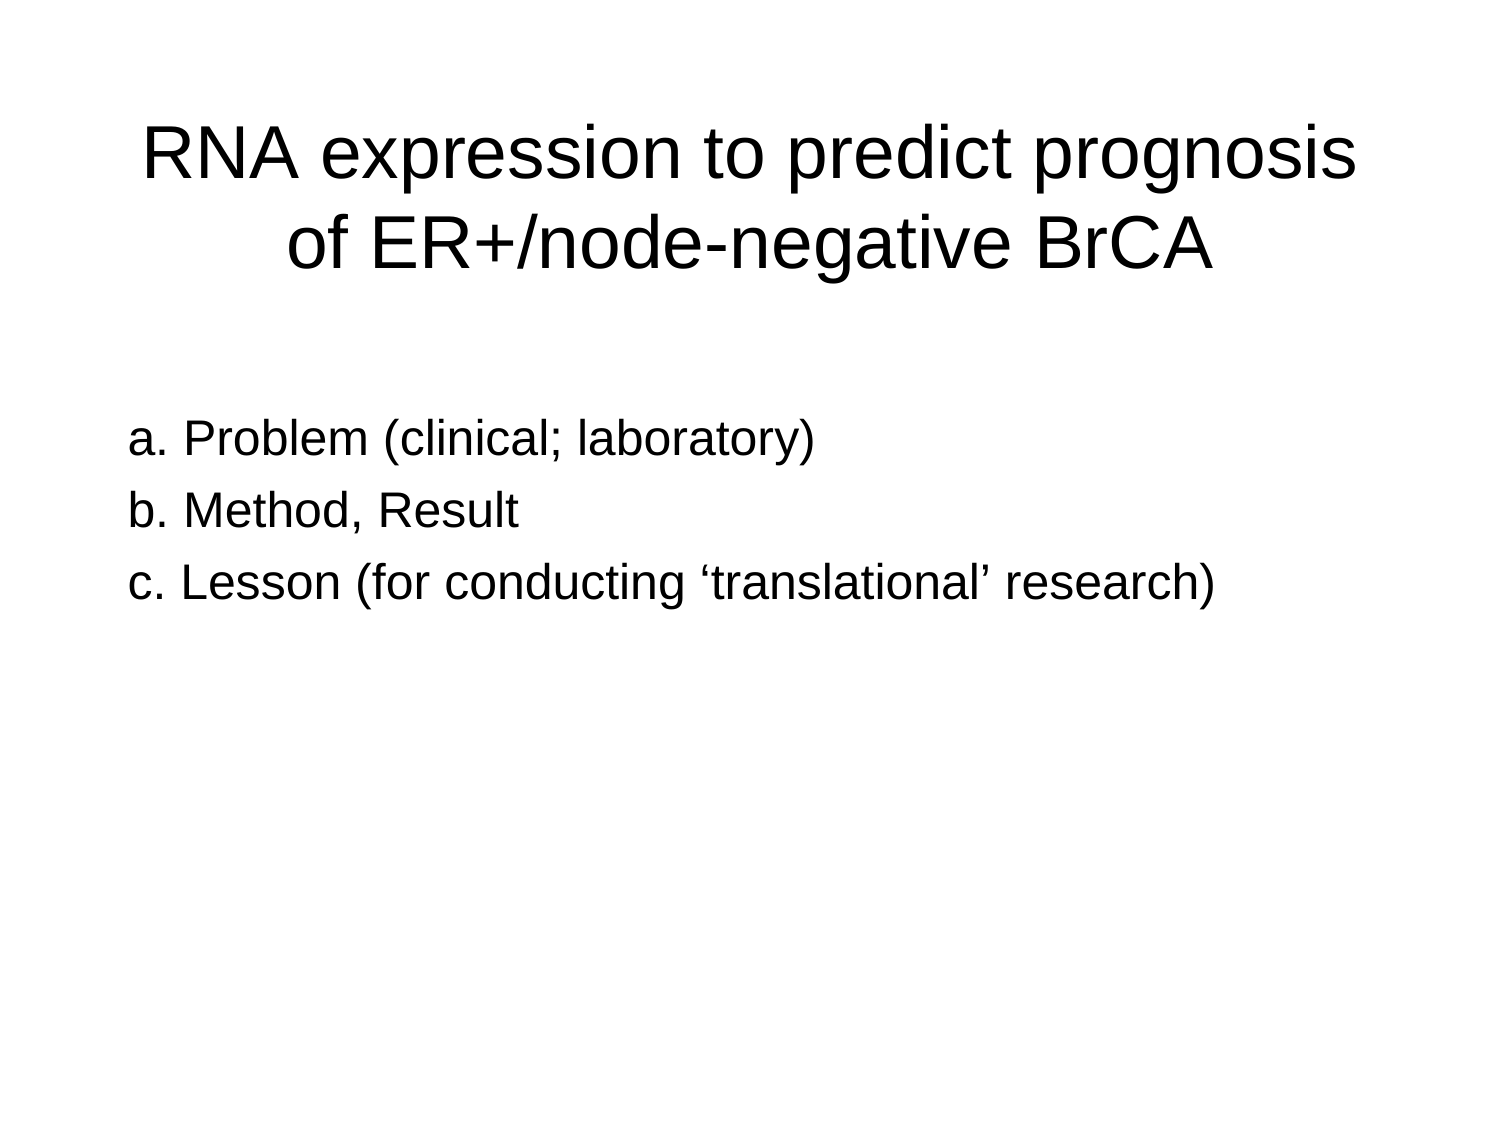

# RNA expression to predict prognosis of ER+/node-negative BrCA
a. Problem (clinical; laboratory)
b. Method, Result
c. Lesson (for conducting ‘translational’ research)